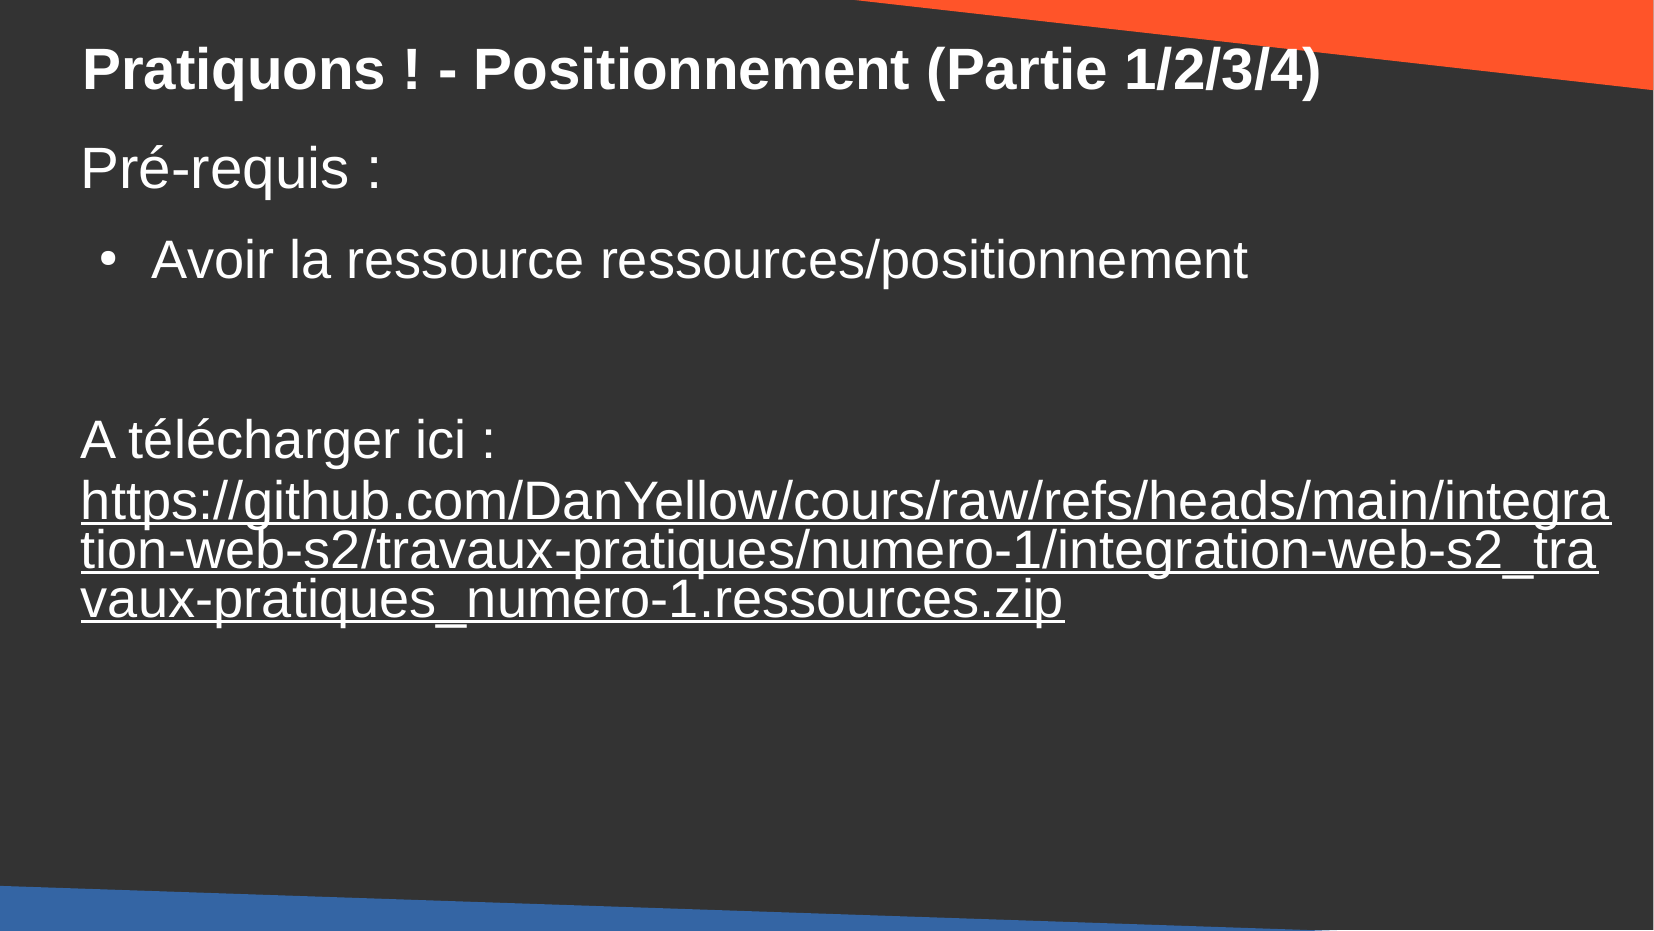

# Pratiquons ! - Positionnement (Partie 1/2/3/4)
Pré-requis :
Avoir la ressource ressources/positionnement
A télécharger ici : https://github.com/DanYellow/cours/raw/refs/heads/main/integration-web-s2/travaux-pratiques/numero-1/integration-web-s2_travaux-pratiques_numero-1.ressources.zip